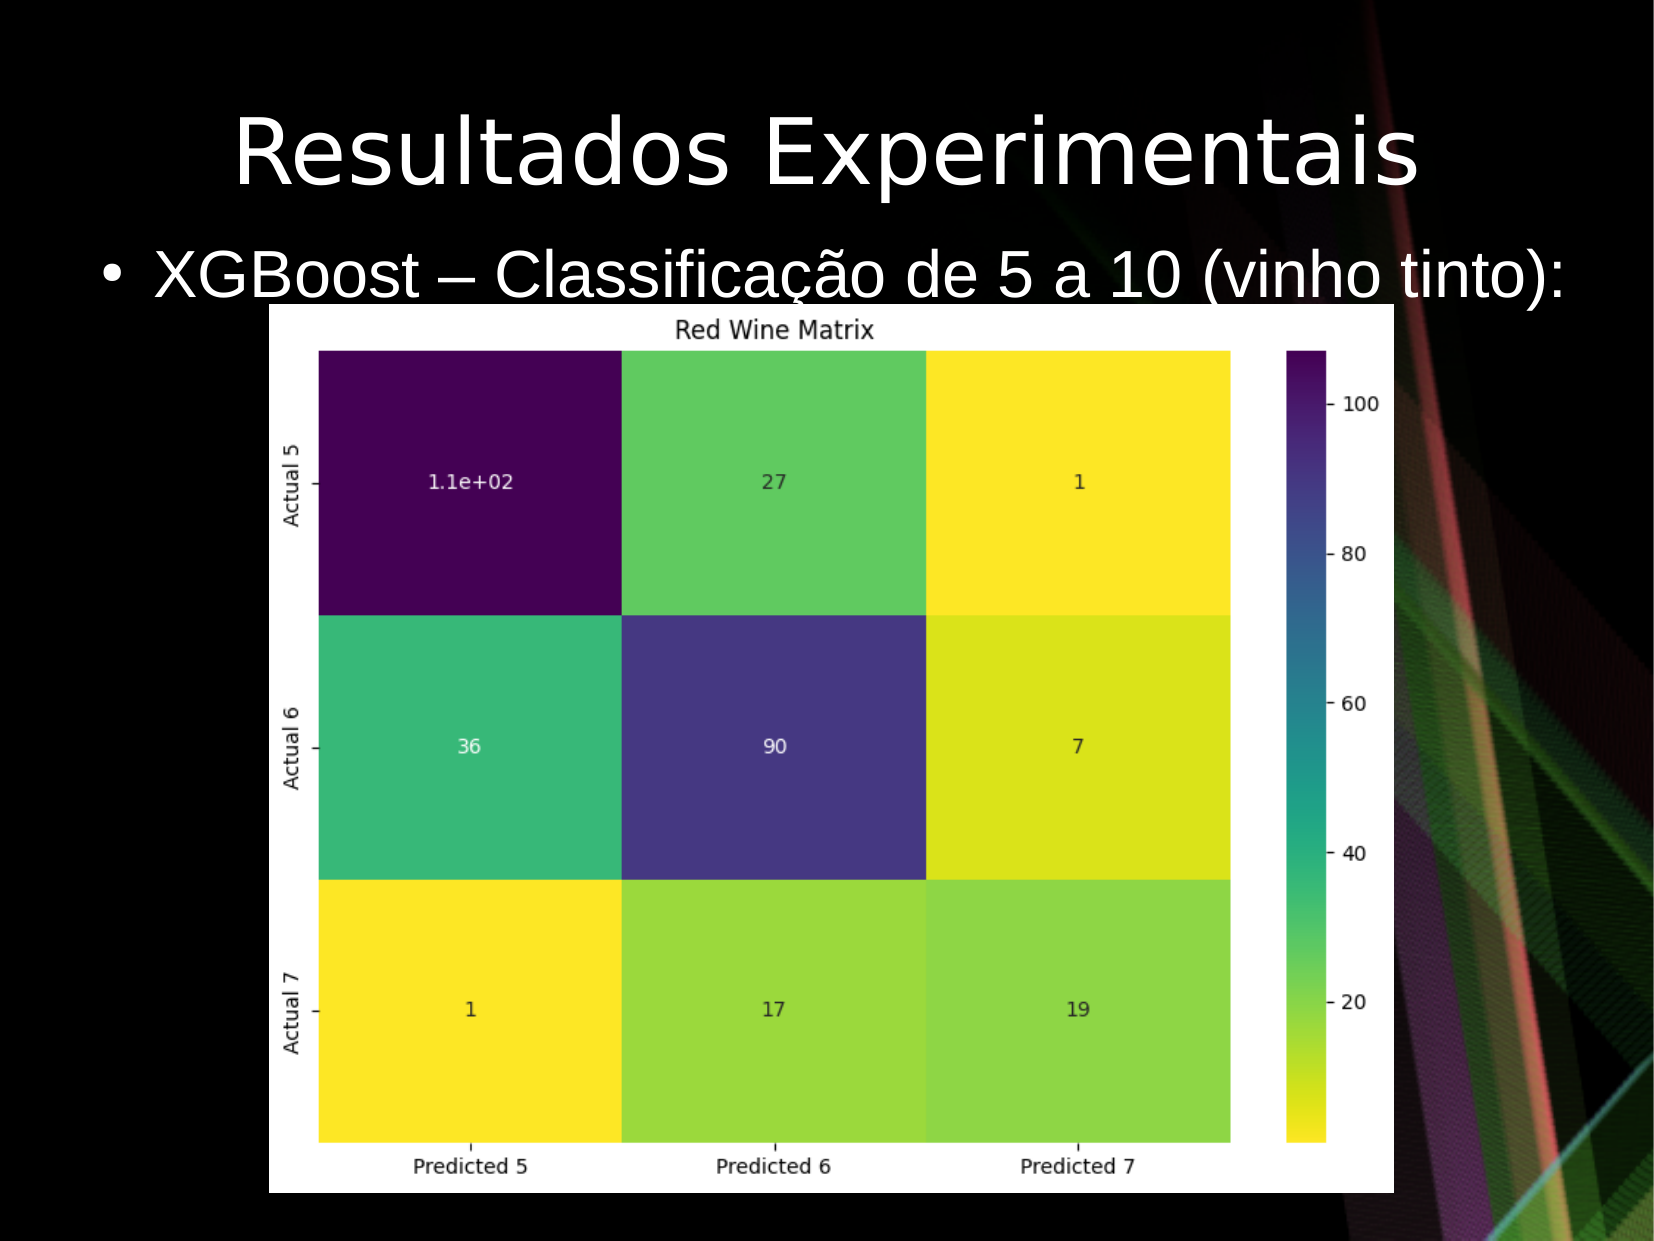

# Resultados Experimentais
XGBoost – Classificação de 5 a 10 (vinho tinto):